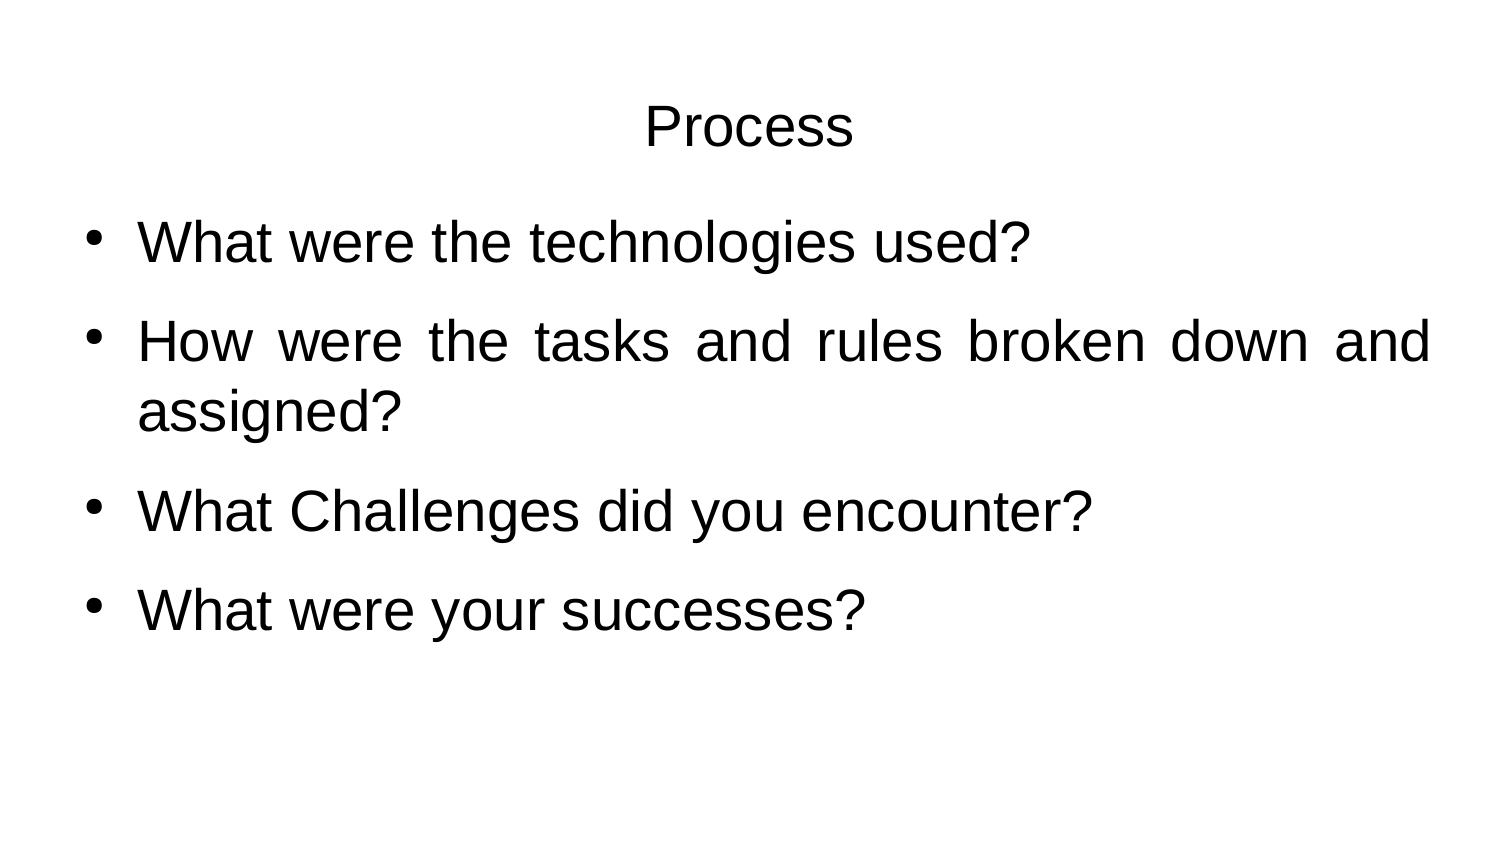

# Process
What were the technologies used?
How were the tasks and rules broken down and assigned?
What Challenges did you encounter?
What were your successes?